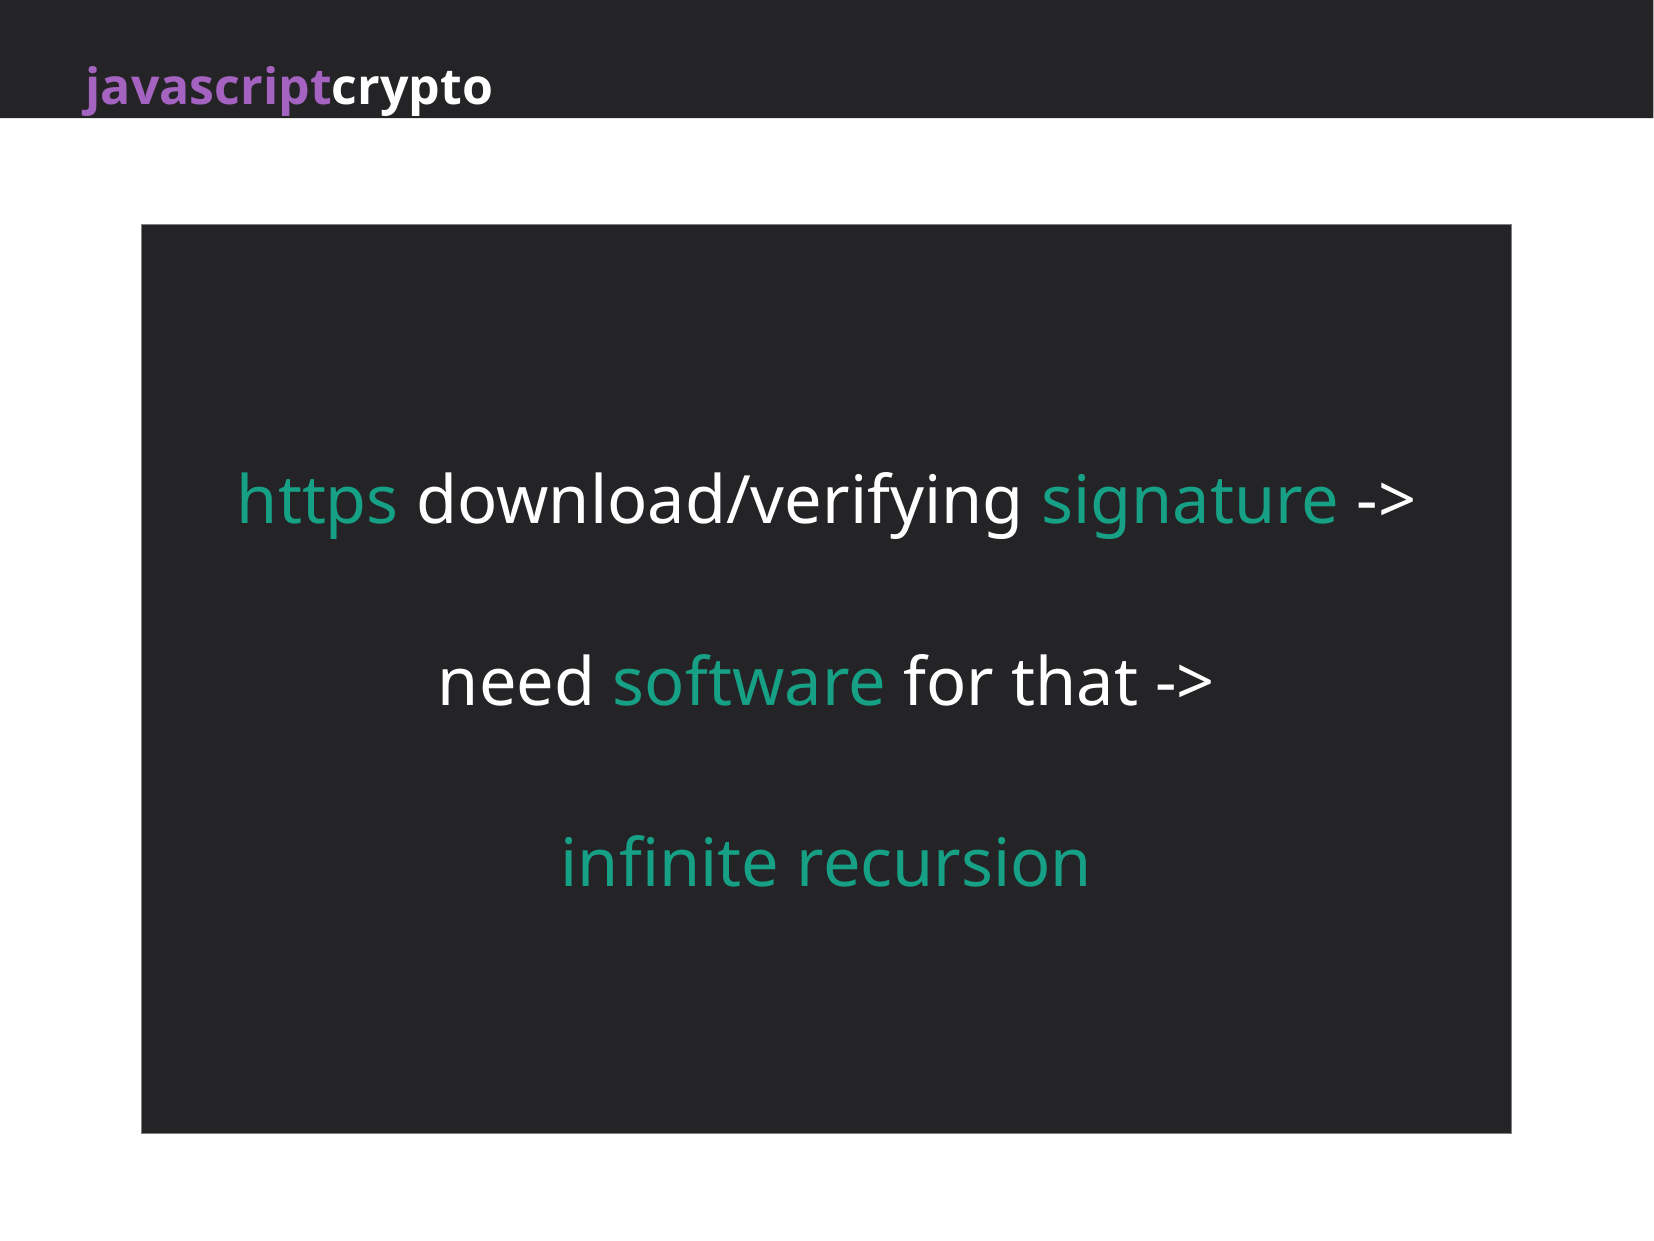

javascriptcrypto
https download/verifying signature ->
need software for that ->
infinite recursion